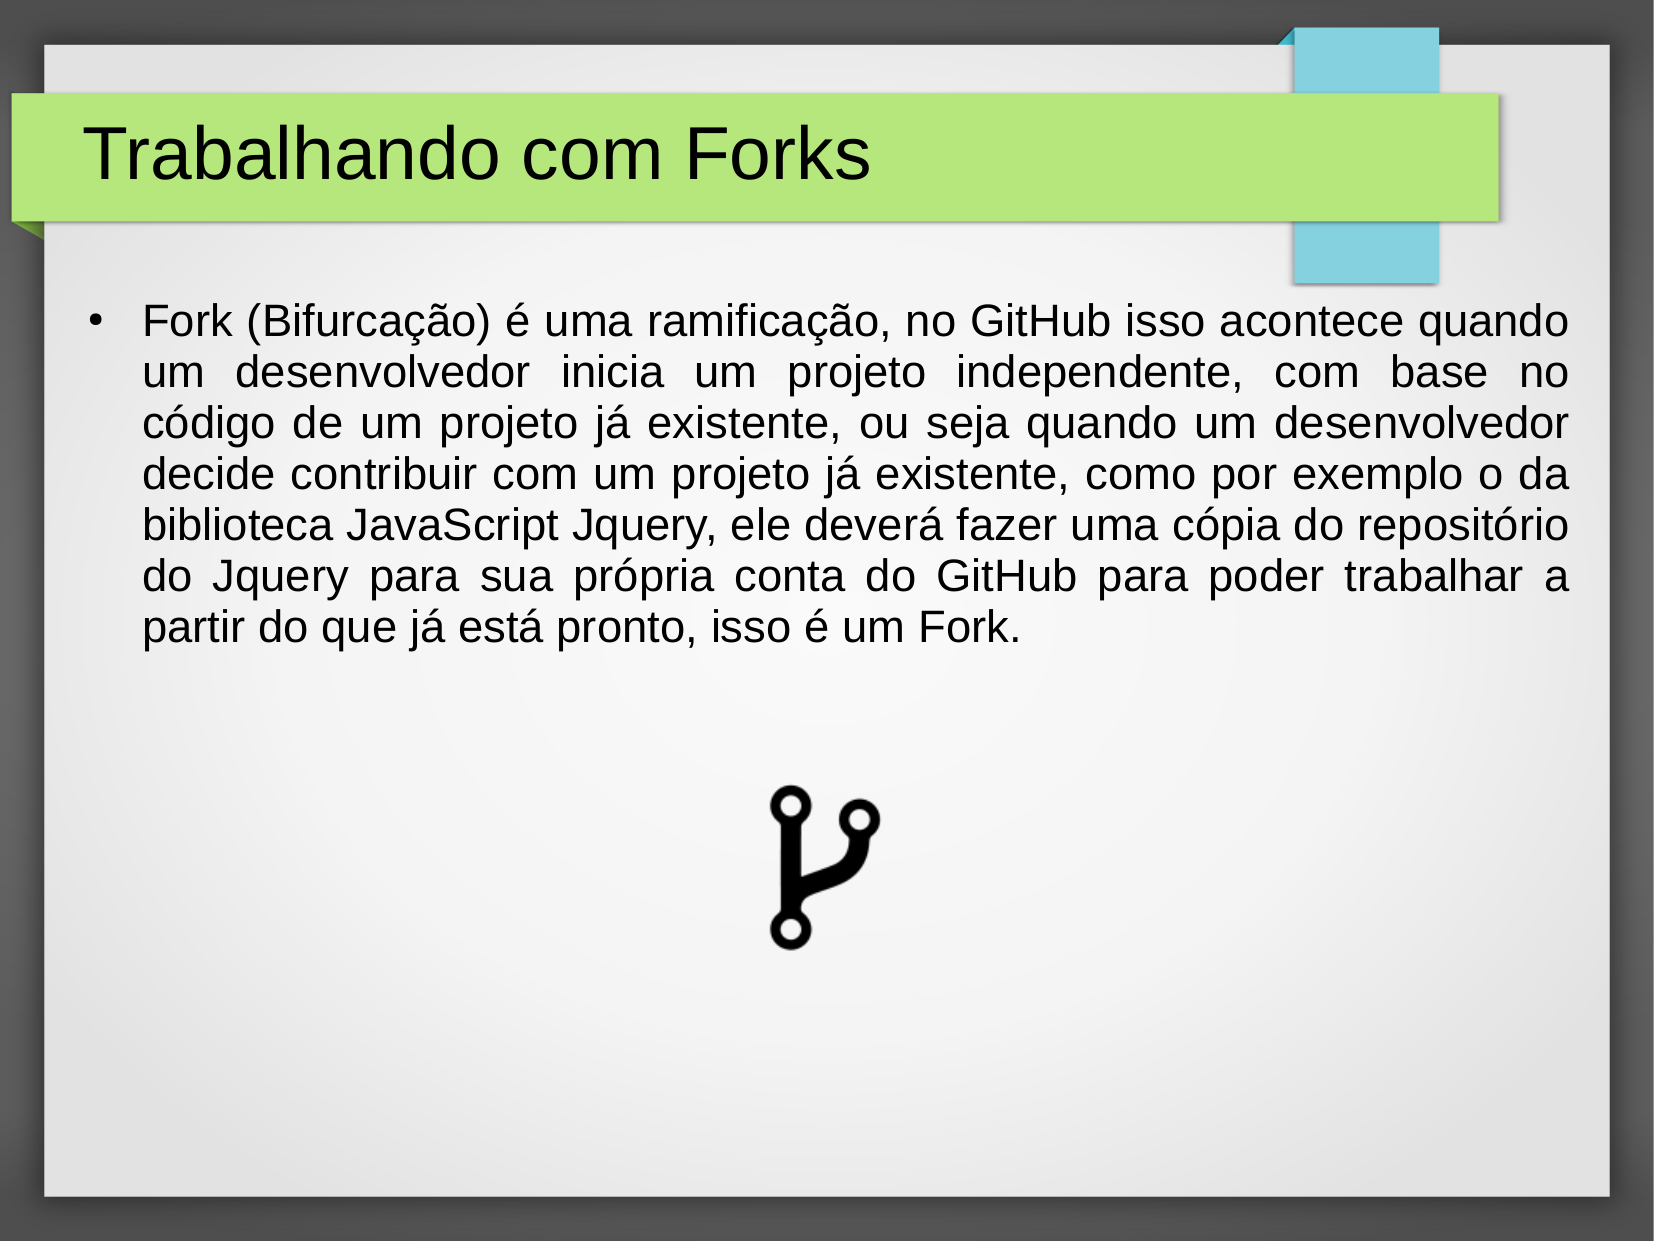

# Trabalhando com Forks
Fork (Bifurcação) é uma ramificação, no GitHub isso acontece quando um desenvolvedor inicia um projeto independente, com base no código de um projeto já existente, ou seja quando um desenvolvedor decide contribuir com um projeto já existente, como por exemplo o da biblioteca JavaScript Jquery, ele deverá fazer uma cópia do repositório do Jquery para sua própria conta do GitHub para poder trabalhar a partir do que já está pronto, isso é um Fork.